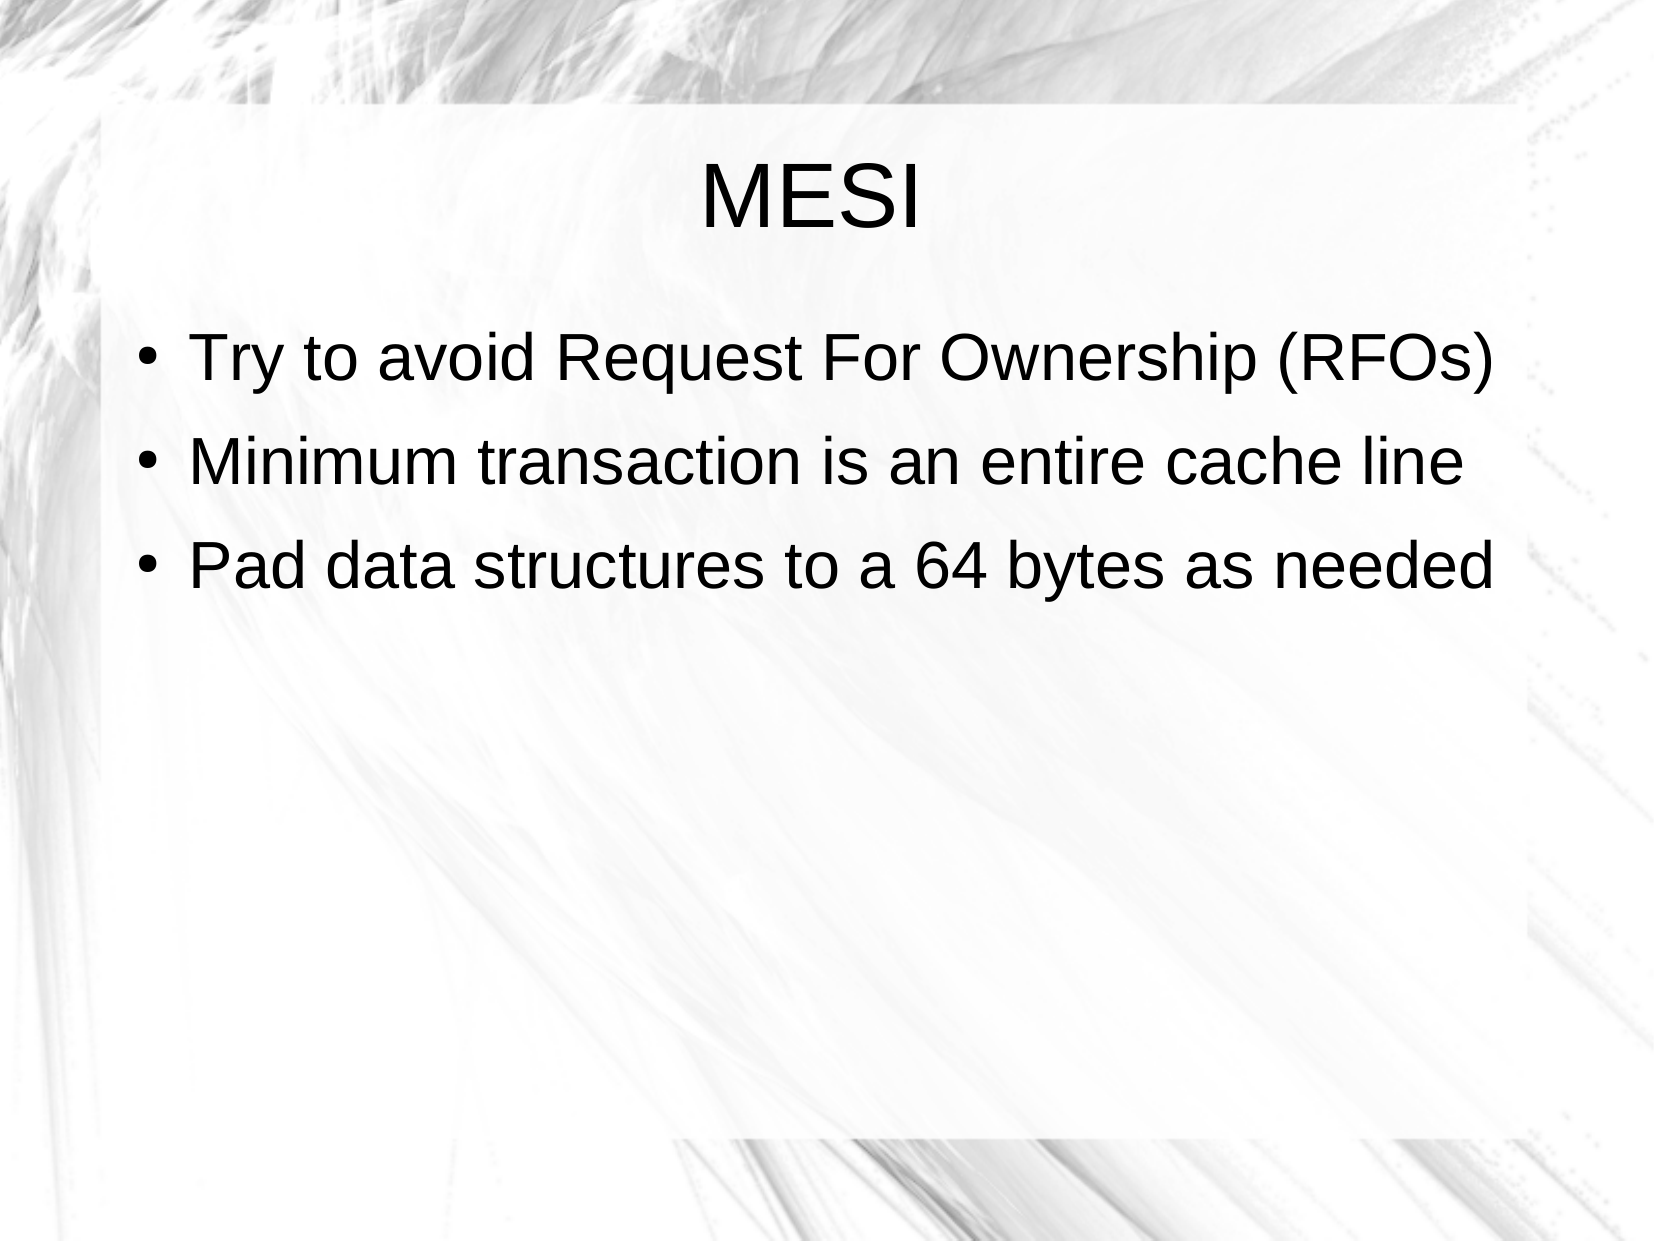

# MESI
Try to avoid Request For Ownership (RFOs)
Minimum transaction is an entire cache line
Pad data structures to a 64 bytes as needed